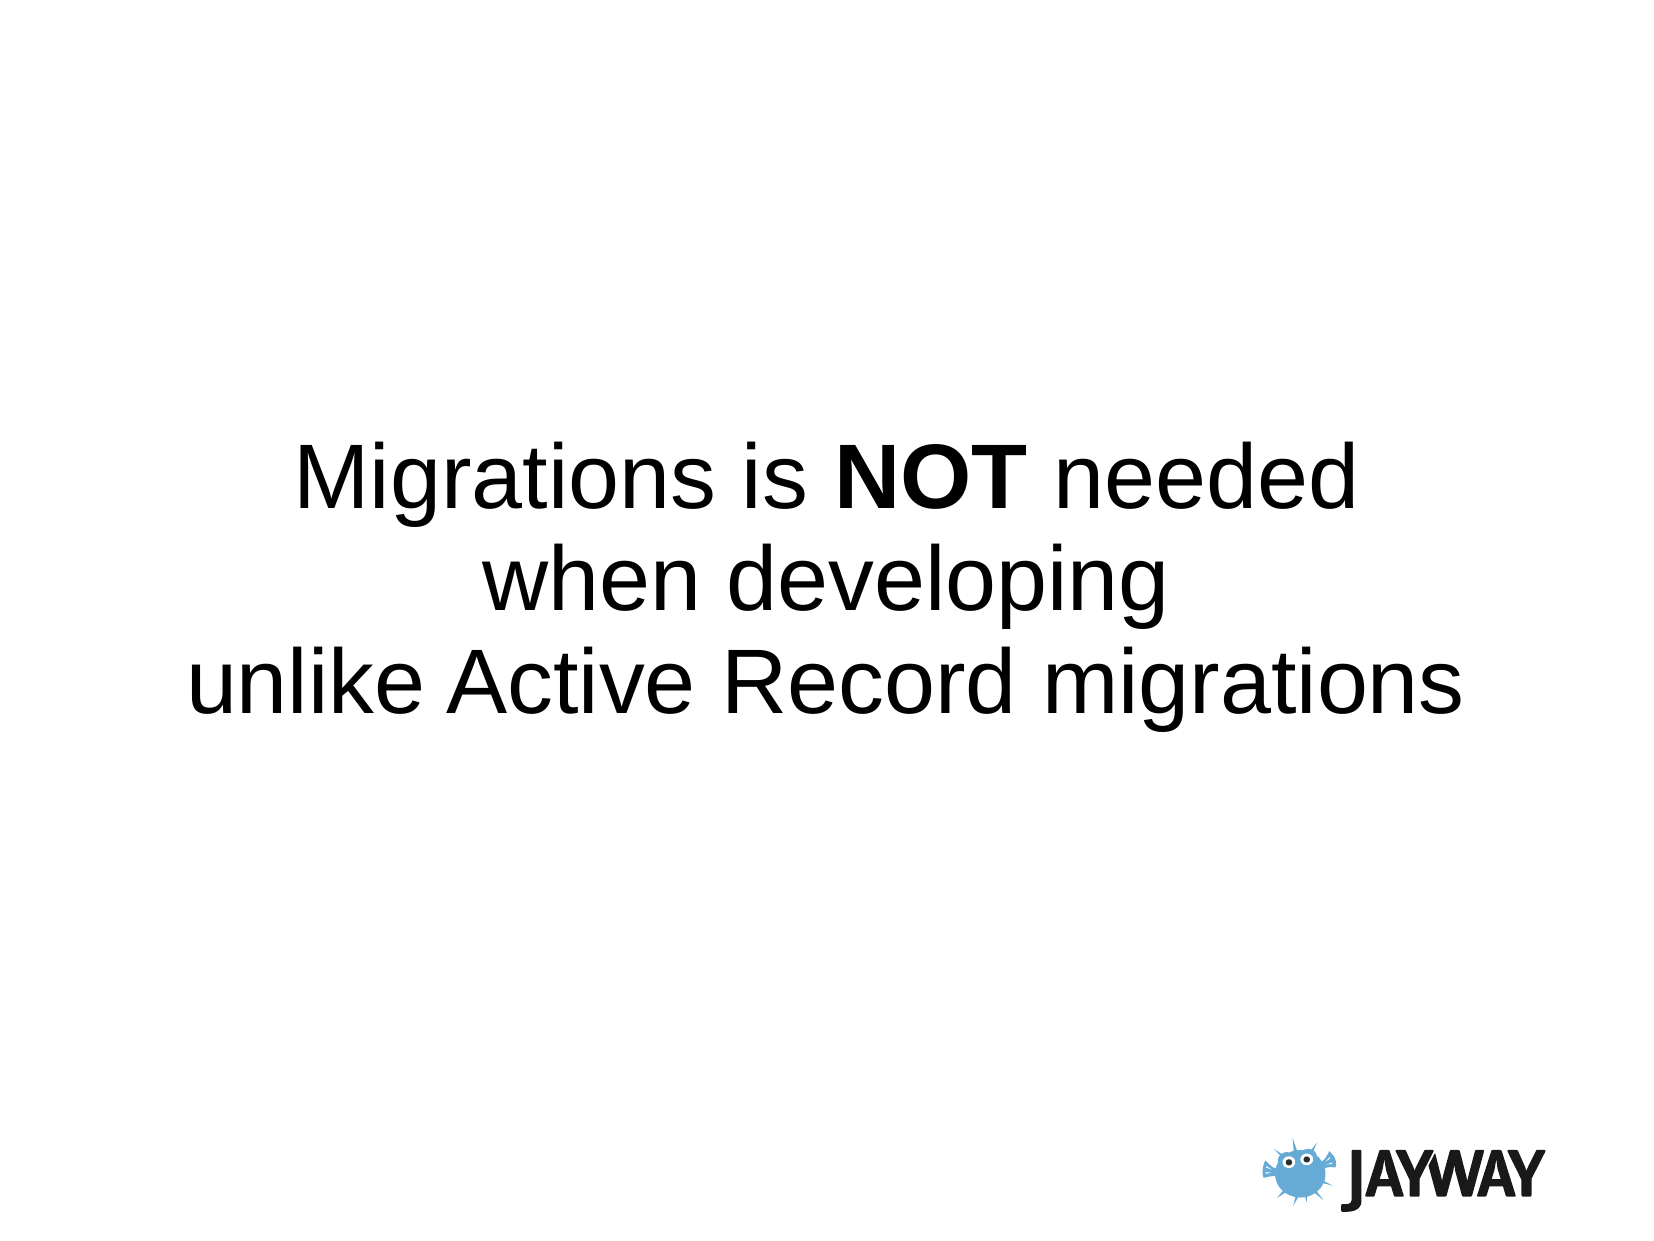

# Migrations is NOT needed
 when developing
unlike Active Record migrations